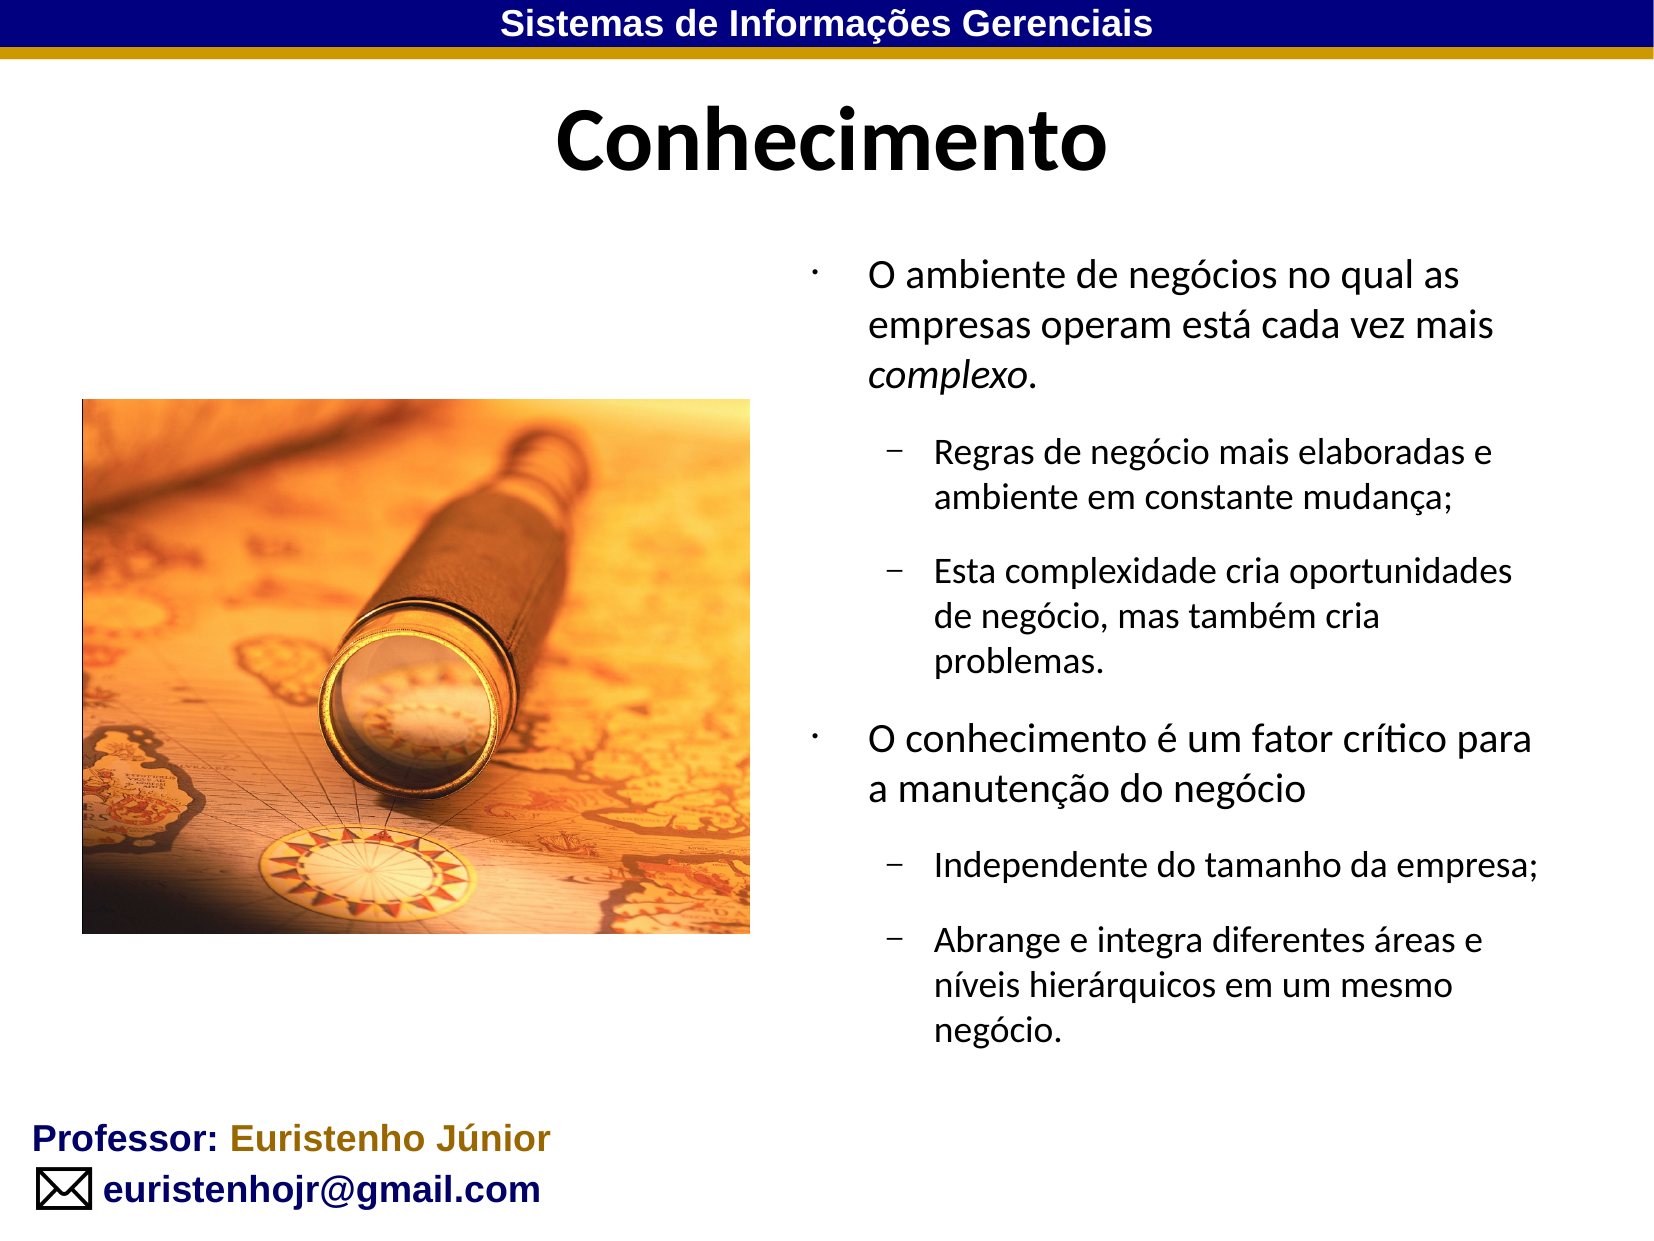

Empreendedorismo
Sistemas de Informações Gerenciais
# Conhecimento
O ambiente de negócios no qual as empresas operam está cada vez mais complexo.
Regras de negócio mais elaboradas e ambiente em constante mudança;
Esta complexidade cria oportunidades de negócio, mas também cria problemas.
O conhecimento é um fator crítico para a manutenção do negócio
Independente do tamanho da empresa;
Abrange e integra diferentes áreas e níveis hierárquicos em um mesmo negócio.
Professor: Euristenho Júnior
euristenhojr@gmail.com